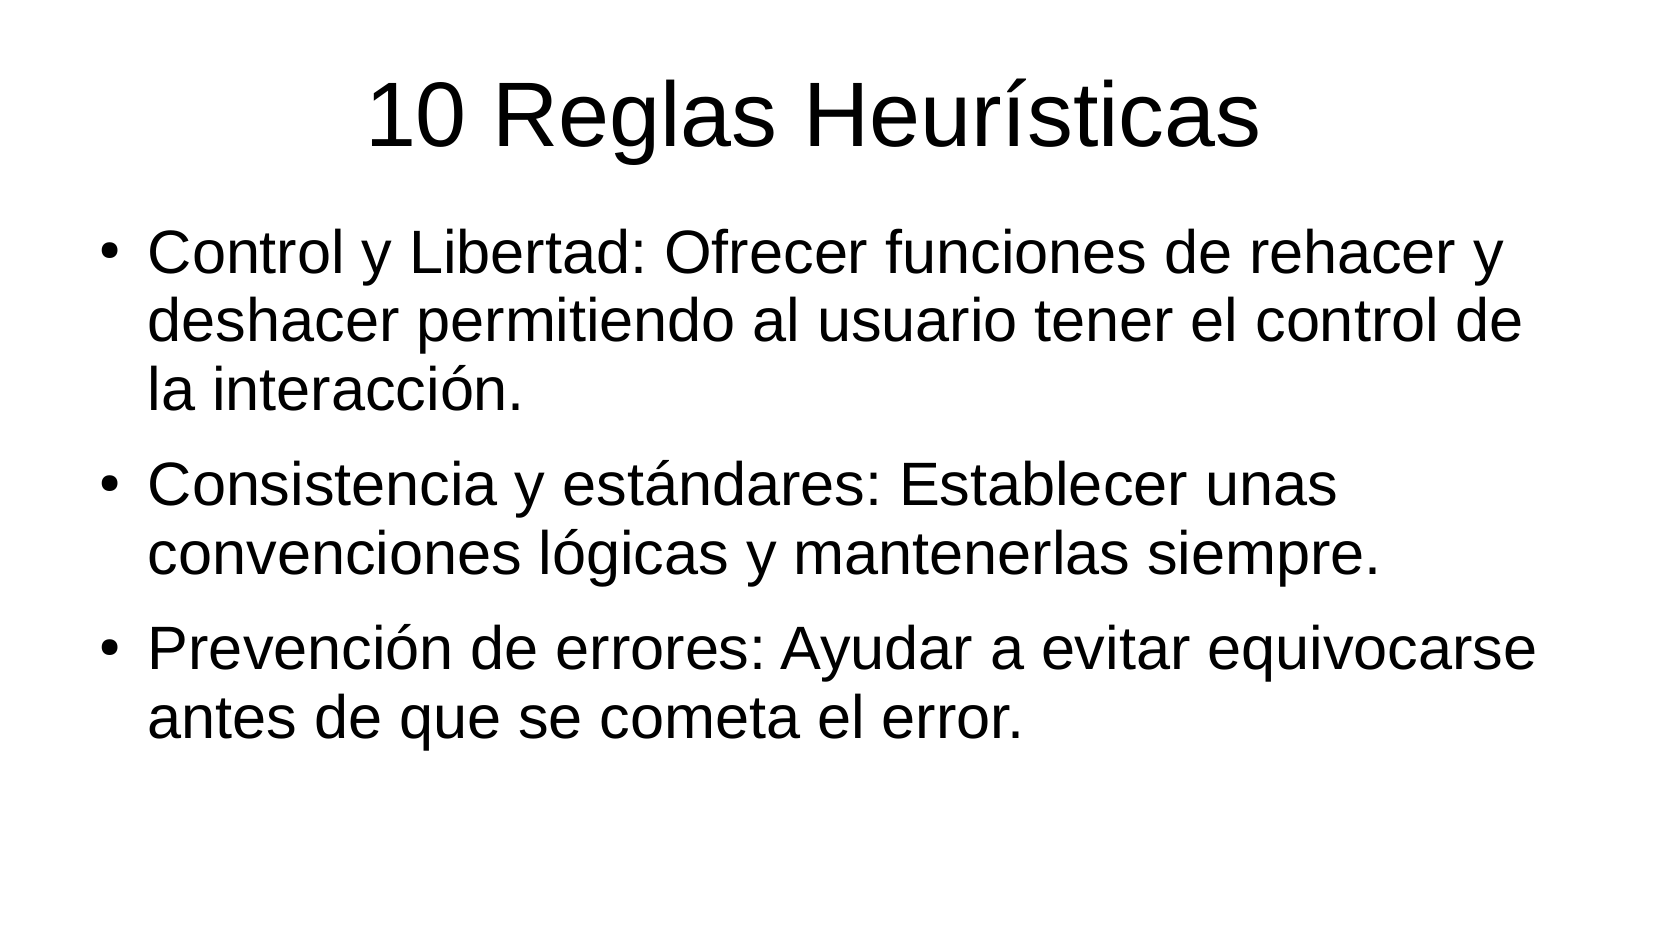

# 10 Reglas Heurísticas
Control y Libertad: Ofrecer funciones de rehacer y deshacer permitiendo al usuario tener el control de la interacción.
Consistencia y estándares: Establecer unas convenciones lógicas y mantenerlas siempre.
Prevención de errores: Ayudar a evitar equivocarse antes de que se cometa el error.